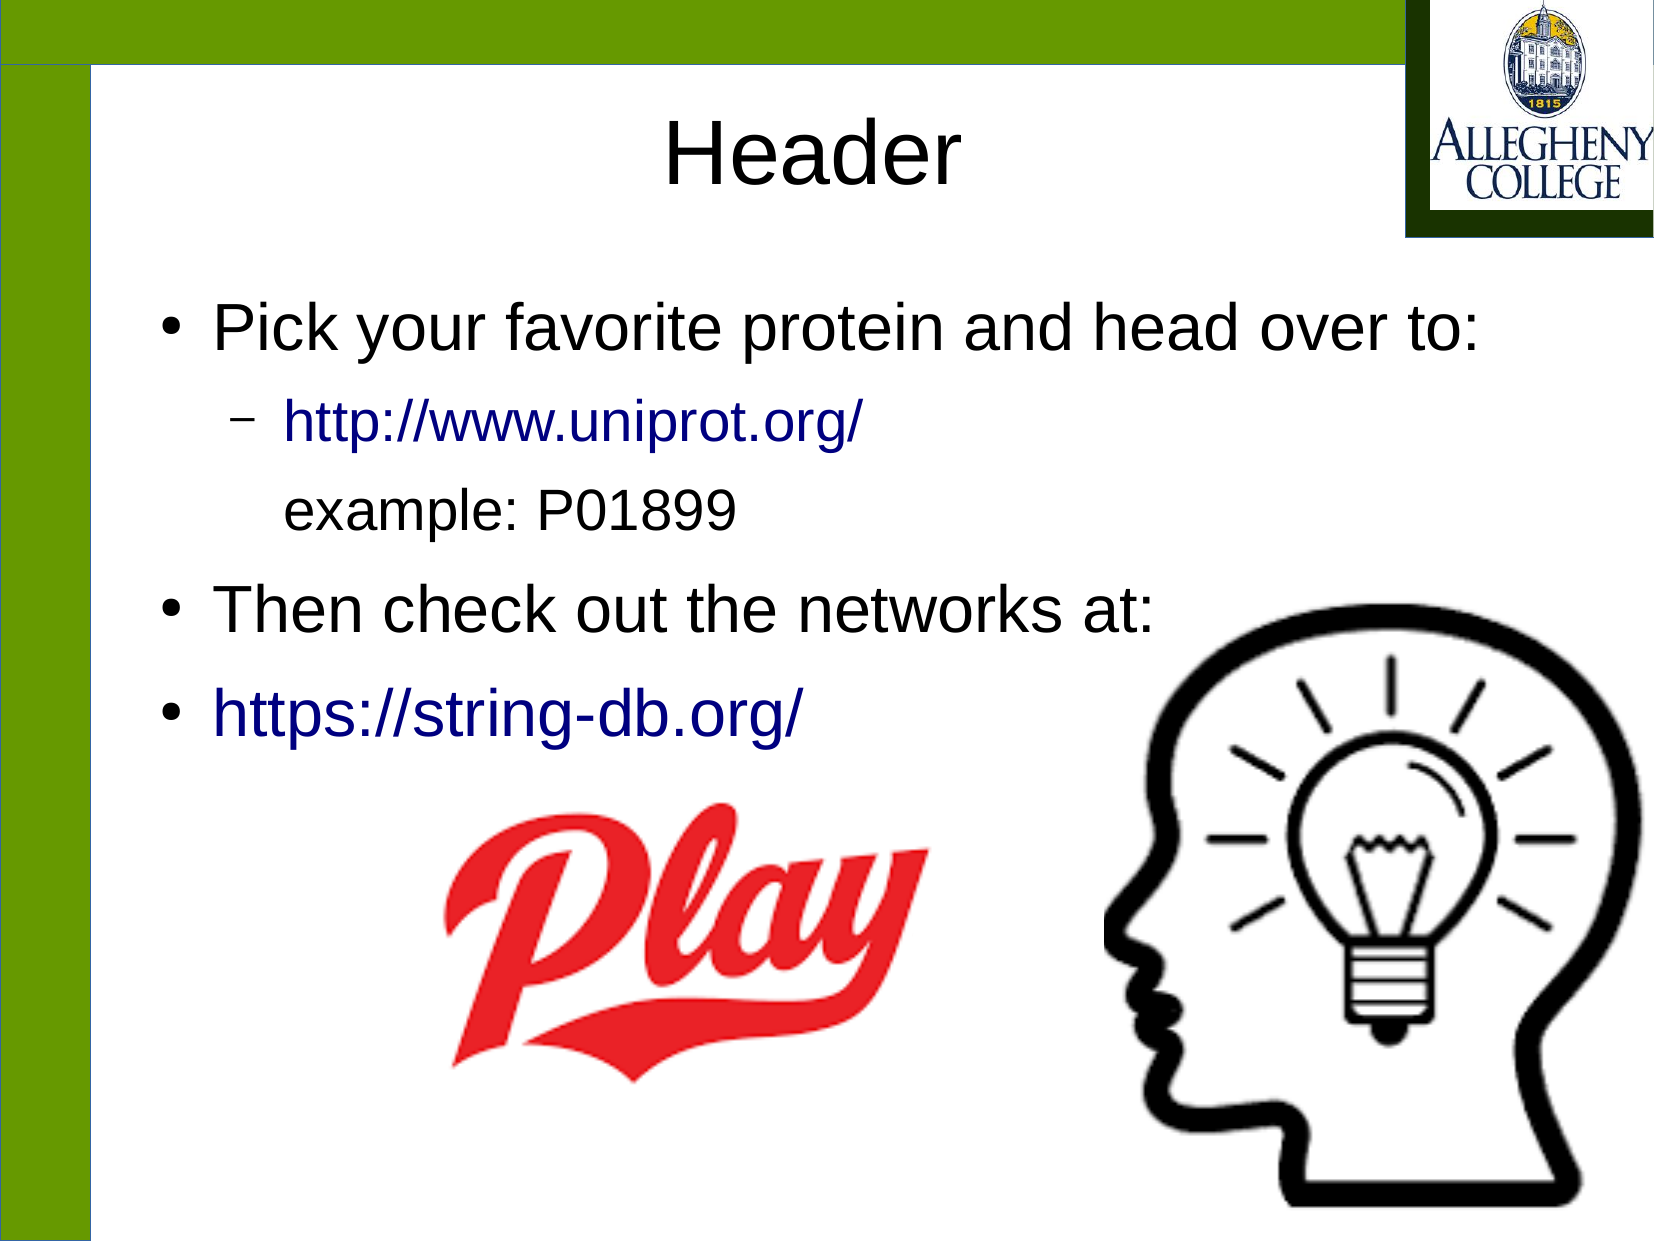

# Header
Pick your favorite protein and head over to:
http://www.uniprot.org/
example: P01899
Then check out the networks at:
https://string-db.org/